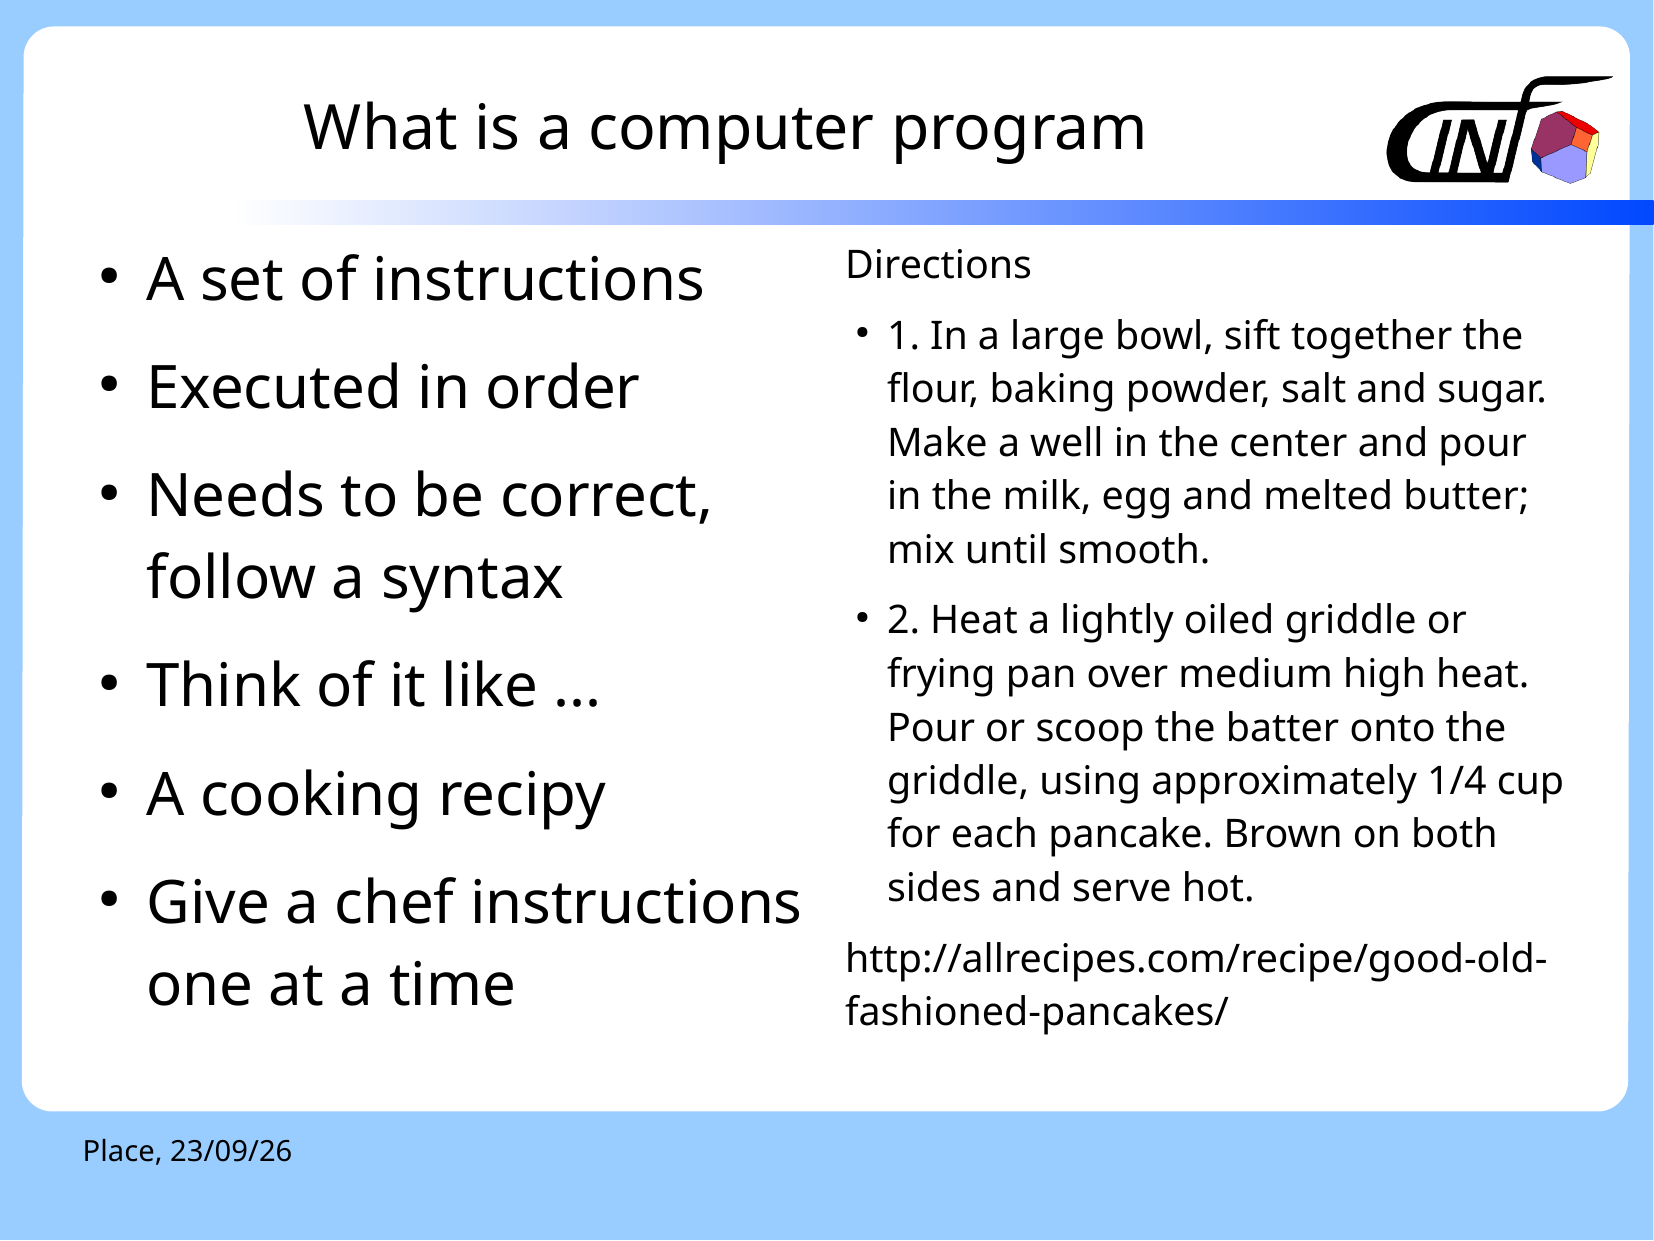

# What is a computer program
A set of instructions
Executed in order
Needs to be correct, follow a syntax
Think of it like ...
A cooking recipy
Give a chef instructions one at a time
Directions
1. In a large bowl, sift together the flour, baking powder, salt and sugar. Make a well in the center and pour in the milk, egg and melted butter; mix until smooth.
2. Heat a lightly oiled griddle or frying pan over medium high heat. Pour or scoop the batter onto the griddle, using approximately 1/4 cup for each pancake. Brown on both sides and serve hot.
http://allrecipes.com/recipe/good-old-fashioned-pancakes/